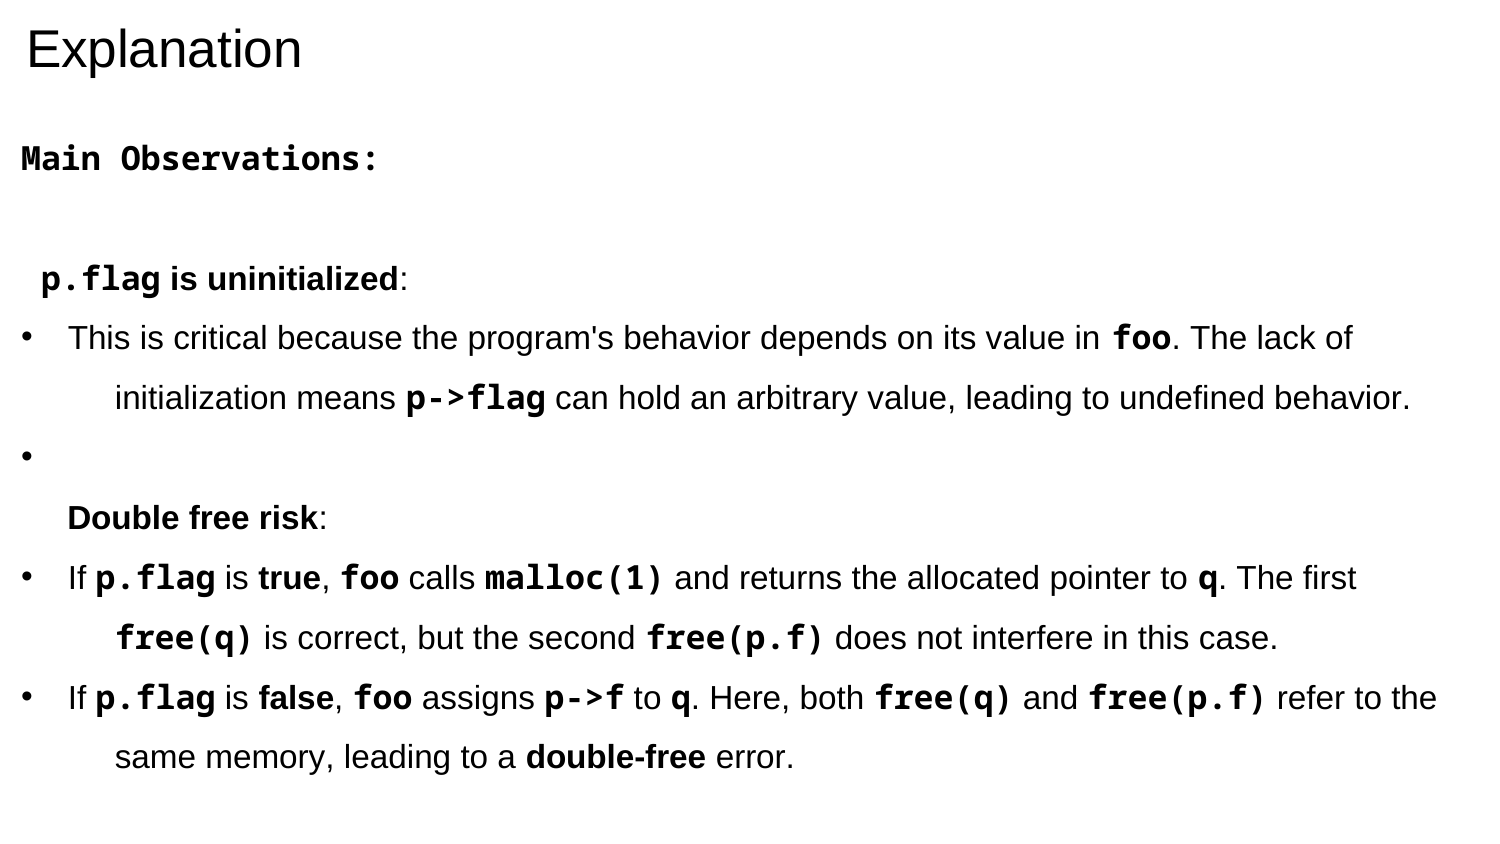

# Explanation
Main Observations:
 p.flag is uninitialized:
This is critical because the program's behavior depends on its value in foo. The lack of initialization means p->flag can hold an arbitrary value, leading to undefined behavior.
 Double free risk:
If p.flag is true, foo calls malloc(1) and returns the allocated pointer to q. The first free(q) is correct, but the second free(p.f) does not interfere in this case.
If p.flag is false, foo assigns p->f to q. Here, both free(q) and free(p.f) refer to the same memory, leading to a double-free error.